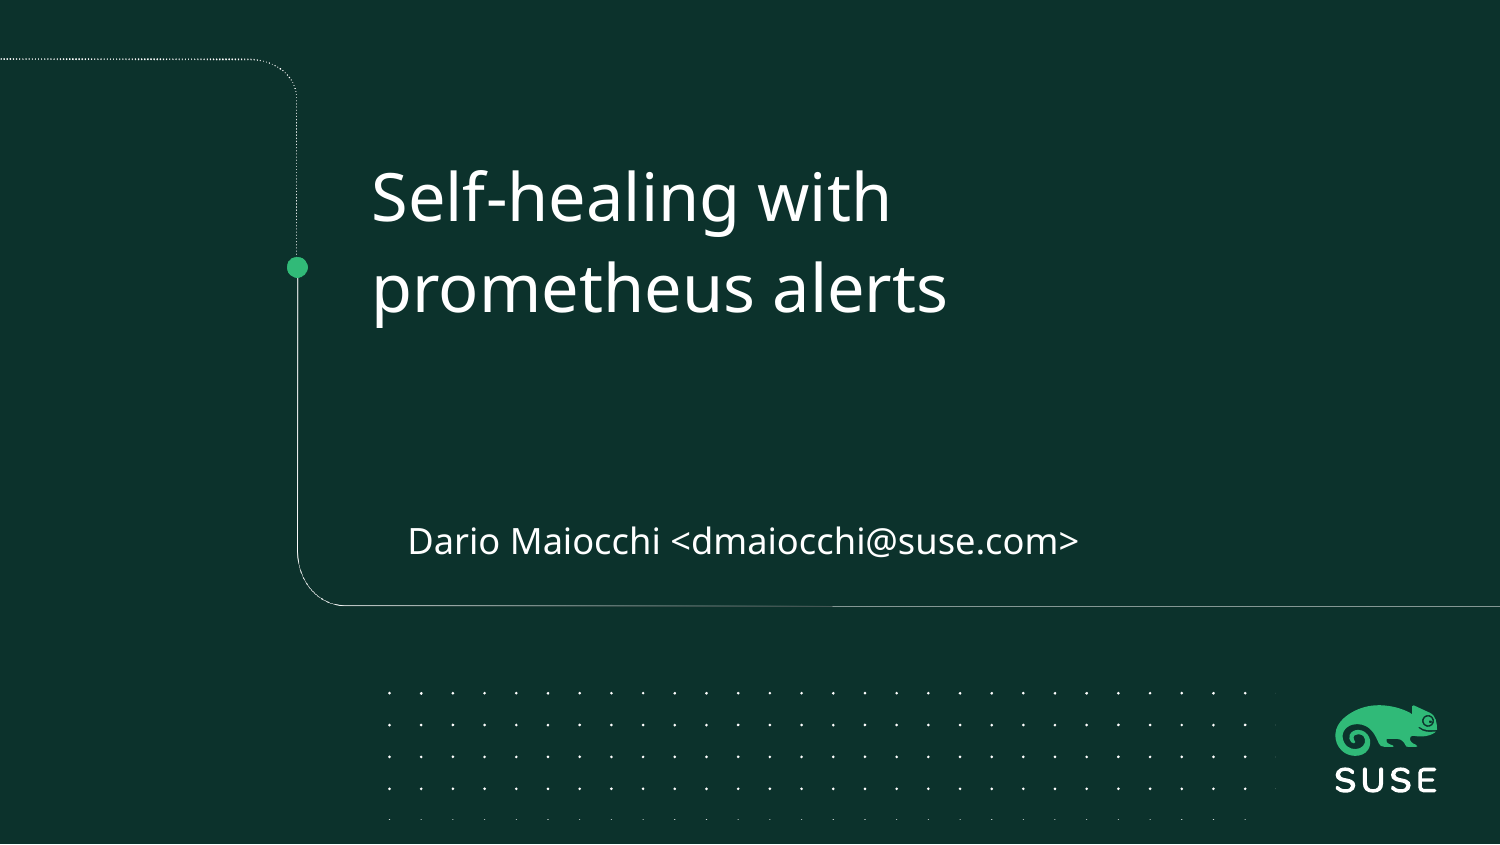

# Self-healing with prometheus alerts
Dario Maiocchi <dmaiocchi@suse.com>